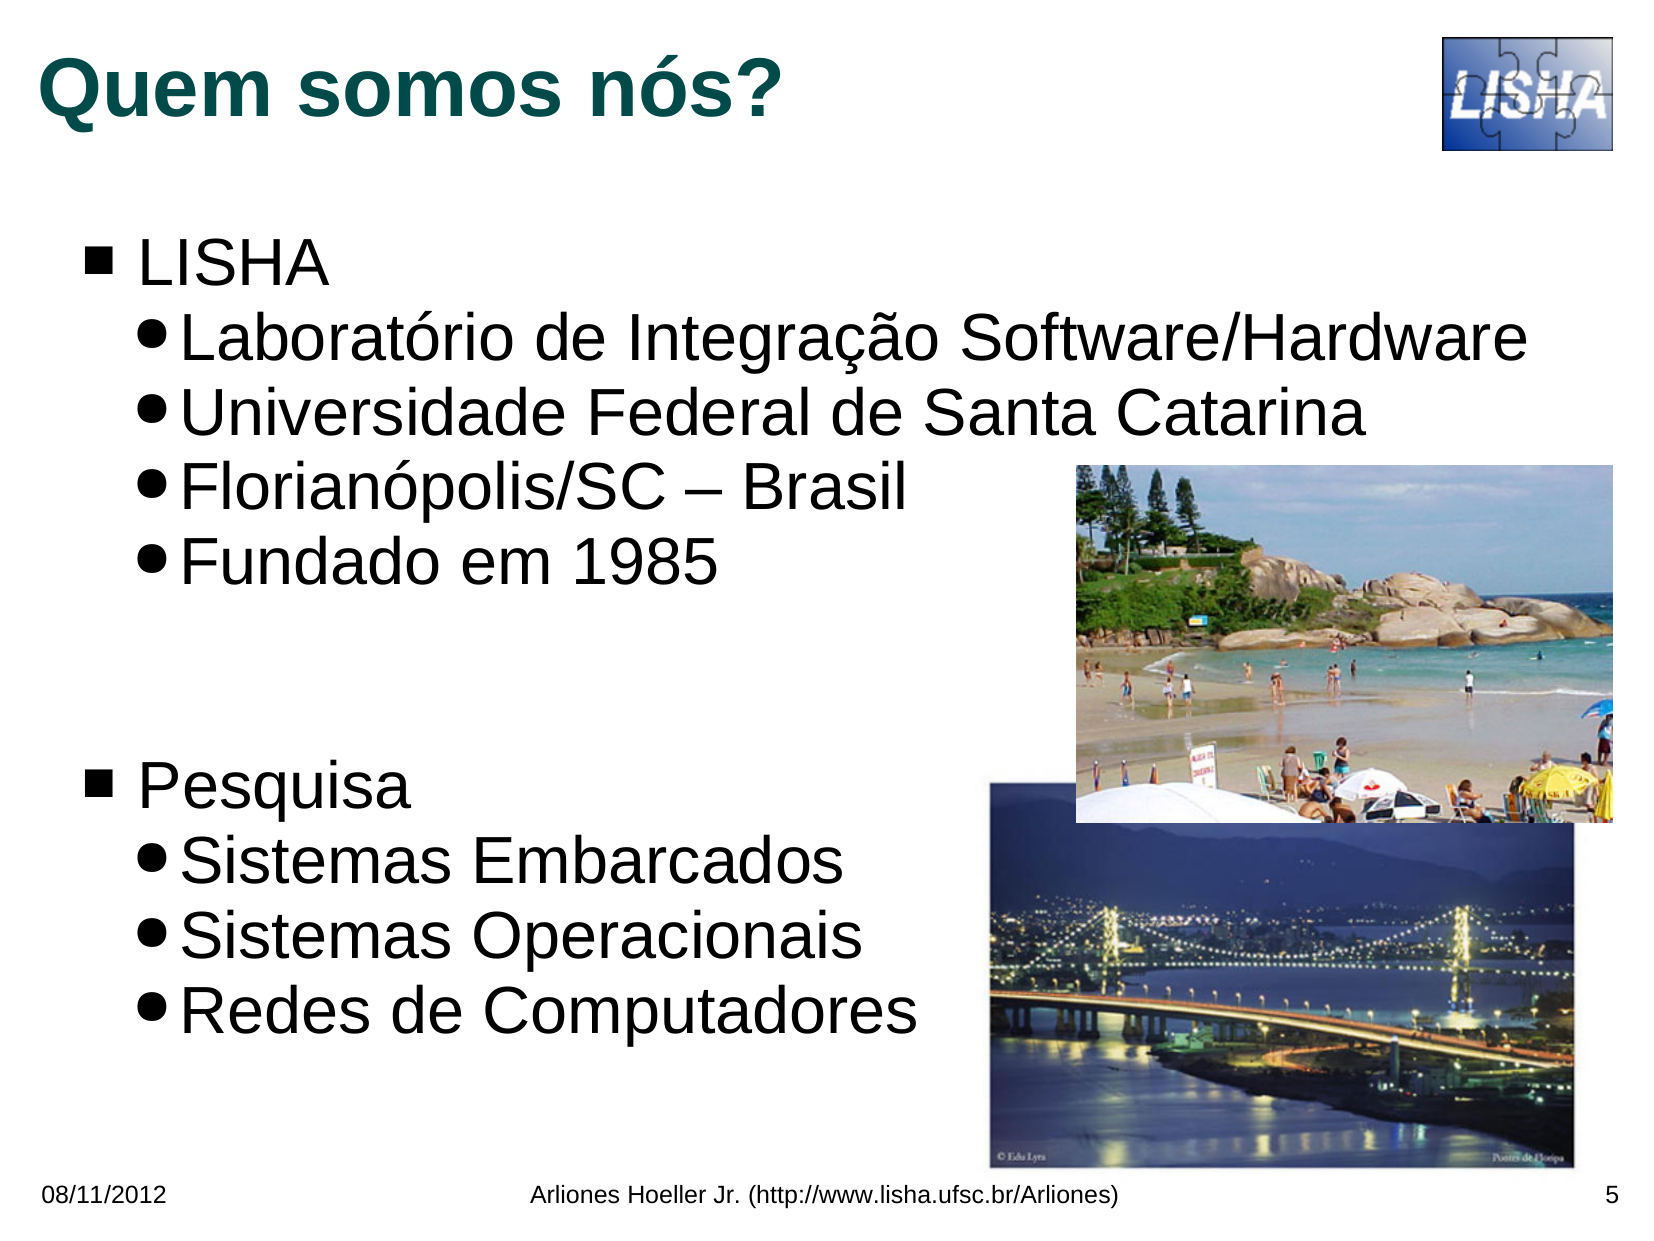

# Quem somos nós?
LISHA
Laboratório de Integração Software/Hardware
Universidade Federal de Santa Catarina
Florianópolis/SC – Brasil
Fundado em 1985
Pesquisa
Sistemas Embarcados
Sistemas Operacionais
Redes de Computadores